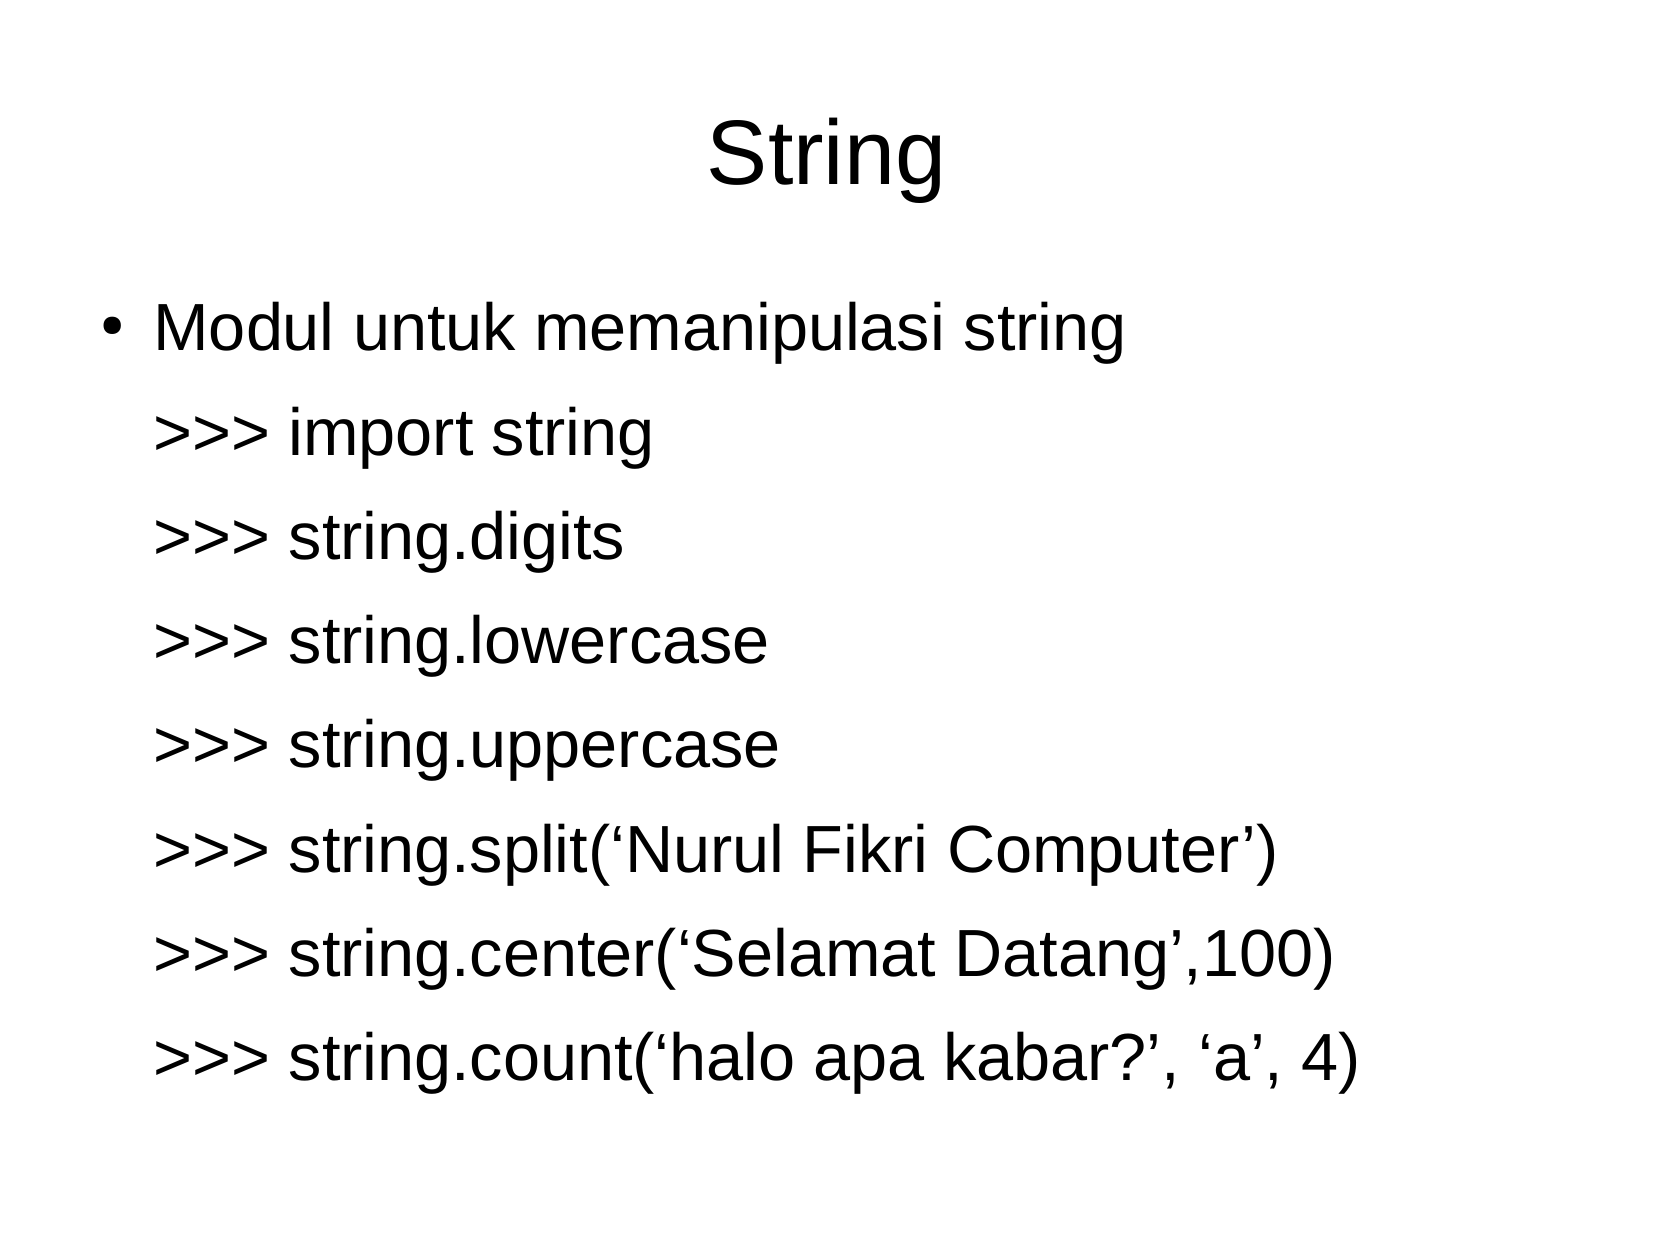

# String
Modul untuk memanipulasi string
>>> import string
>>> string.digits
>>> string.lowercase
>>> string.uppercase
>>> string.split(‘Nurul Fikri Computer’)
>>> string.center(‘Selamat Datang’,100)
>>> string.count(‘halo apa kabar?’, ‘a’, 4)